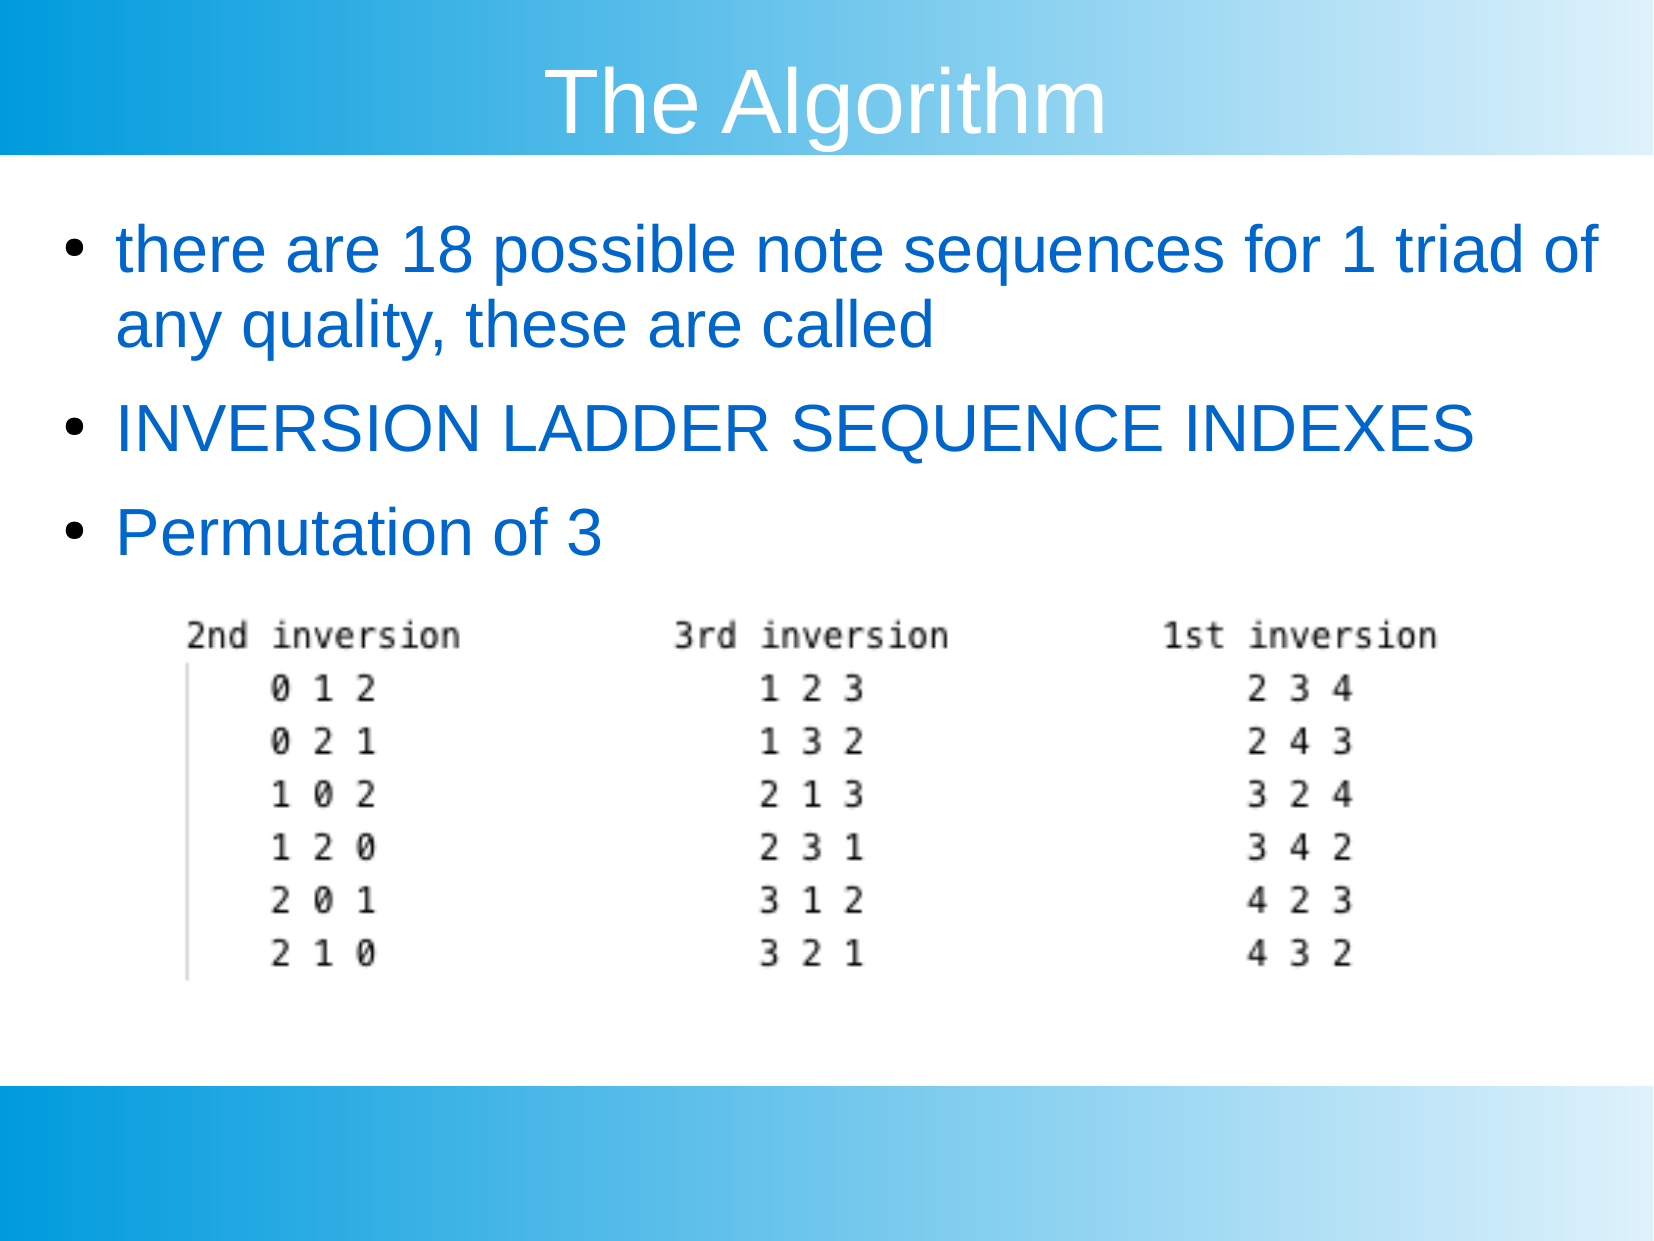

# The Algorithm
there are 18 possible note sequences for 1 triad of any quality, these are called
INVERSION LADDER SEQUENCE INDEXES
Permutation of 3